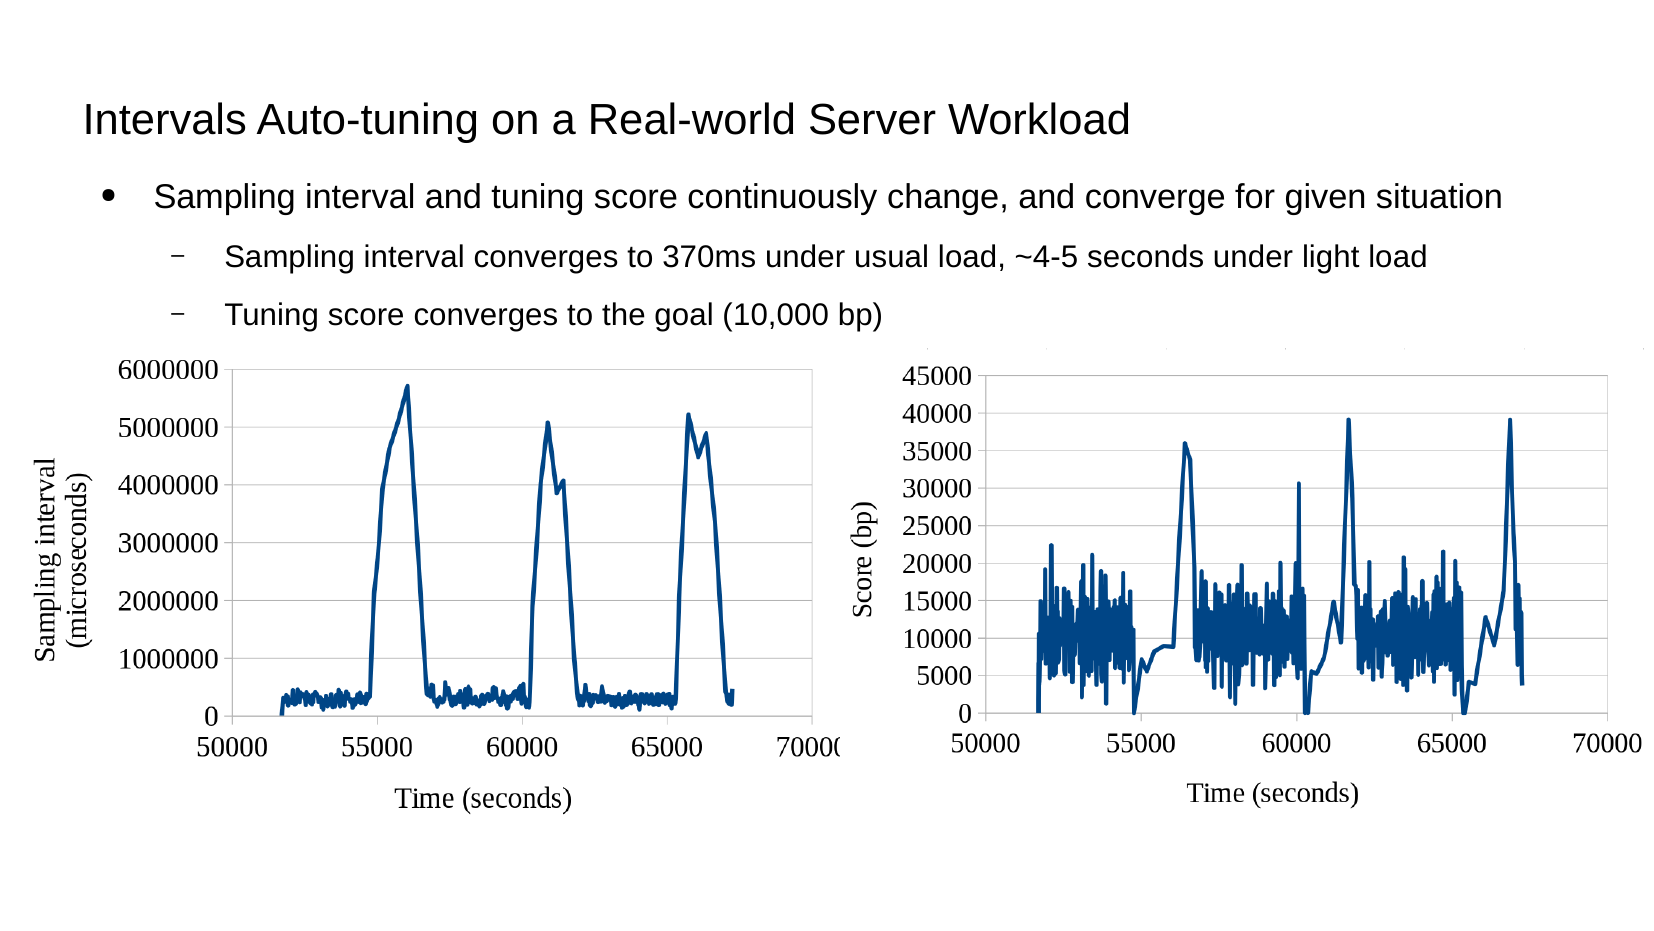

# Intervals Auto-tuning on a Real-world Server Workload
Sampling interval and tuning score continuously change, and converge for given situation
Sampling interval converges to 370ms under usual load, ~4-5 seconds under light load
Tuning score converges to the goal (10,000 bp)